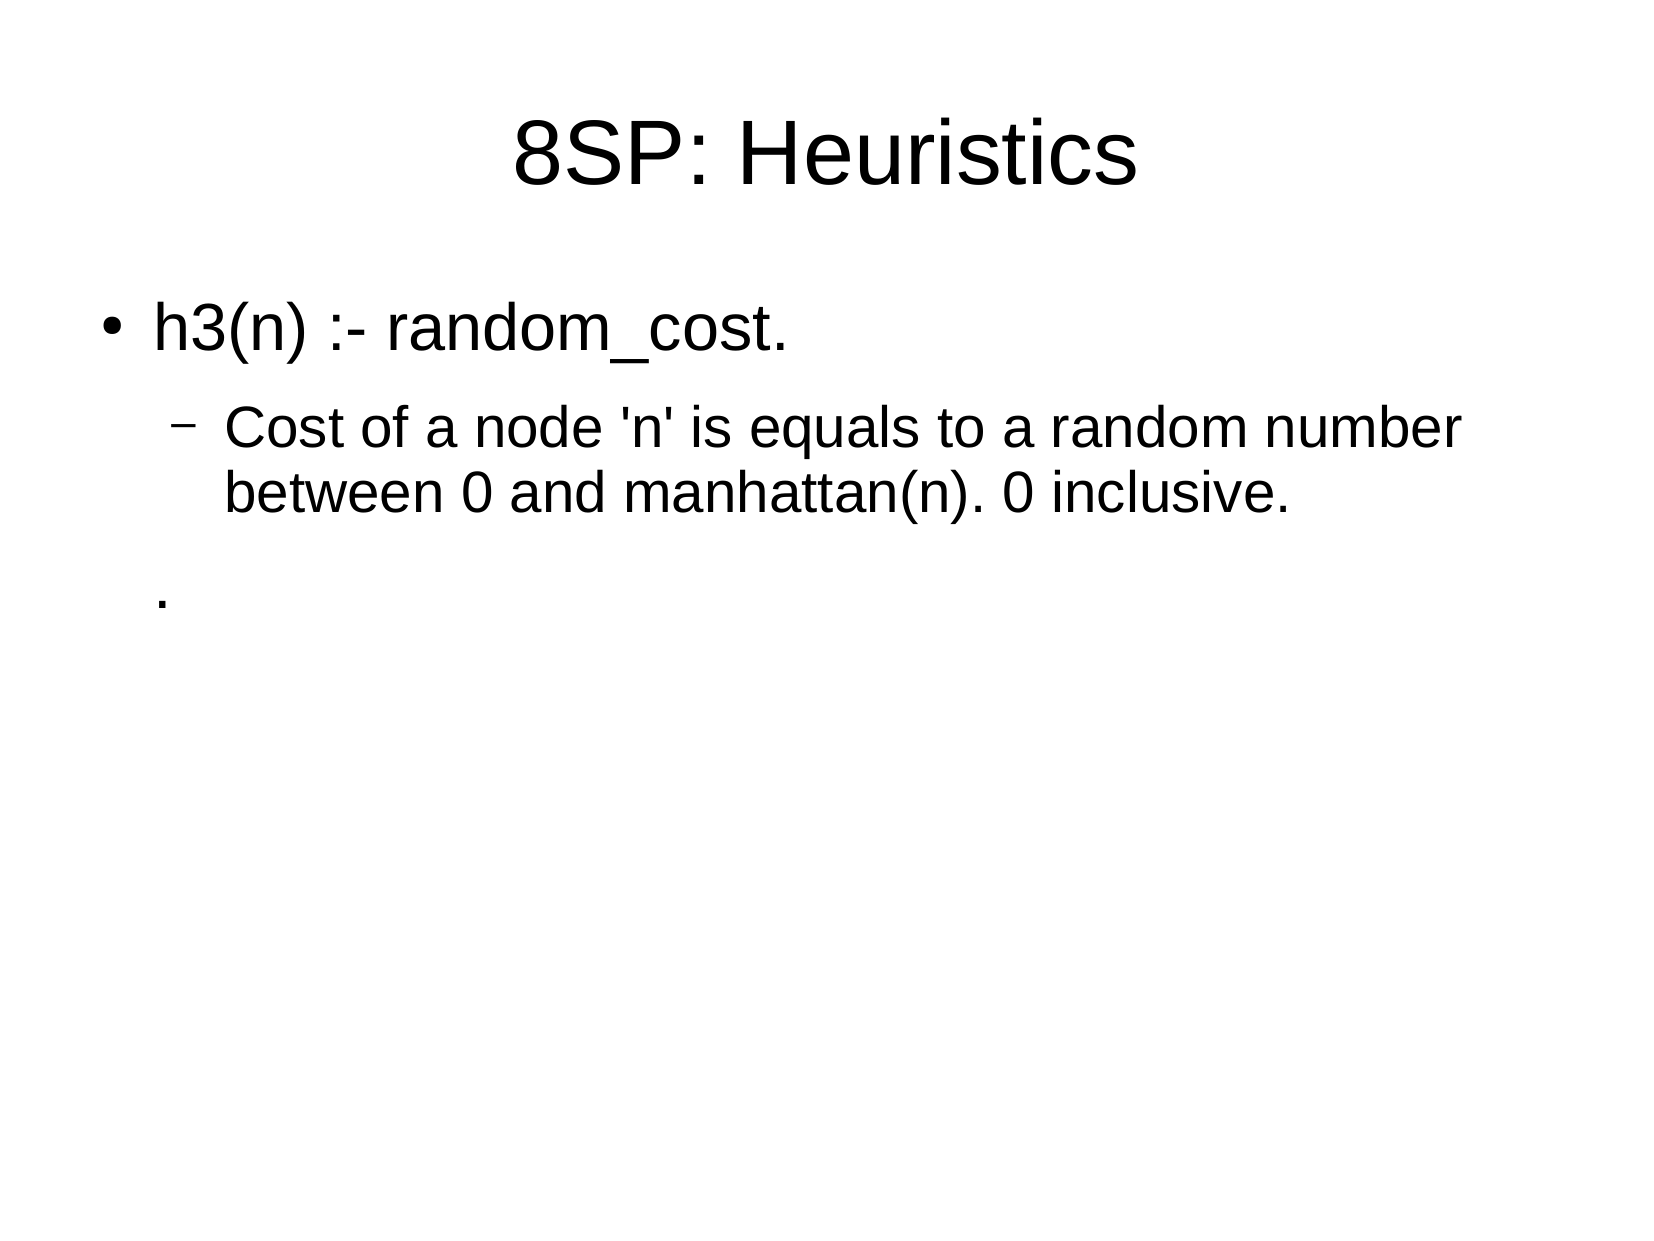

# 8SP: Heuristics
h3(n) :- random_cost.
Cost of a node 'n' is equals to a random number between 0 and manhattan(n). 0 inclusive.
.